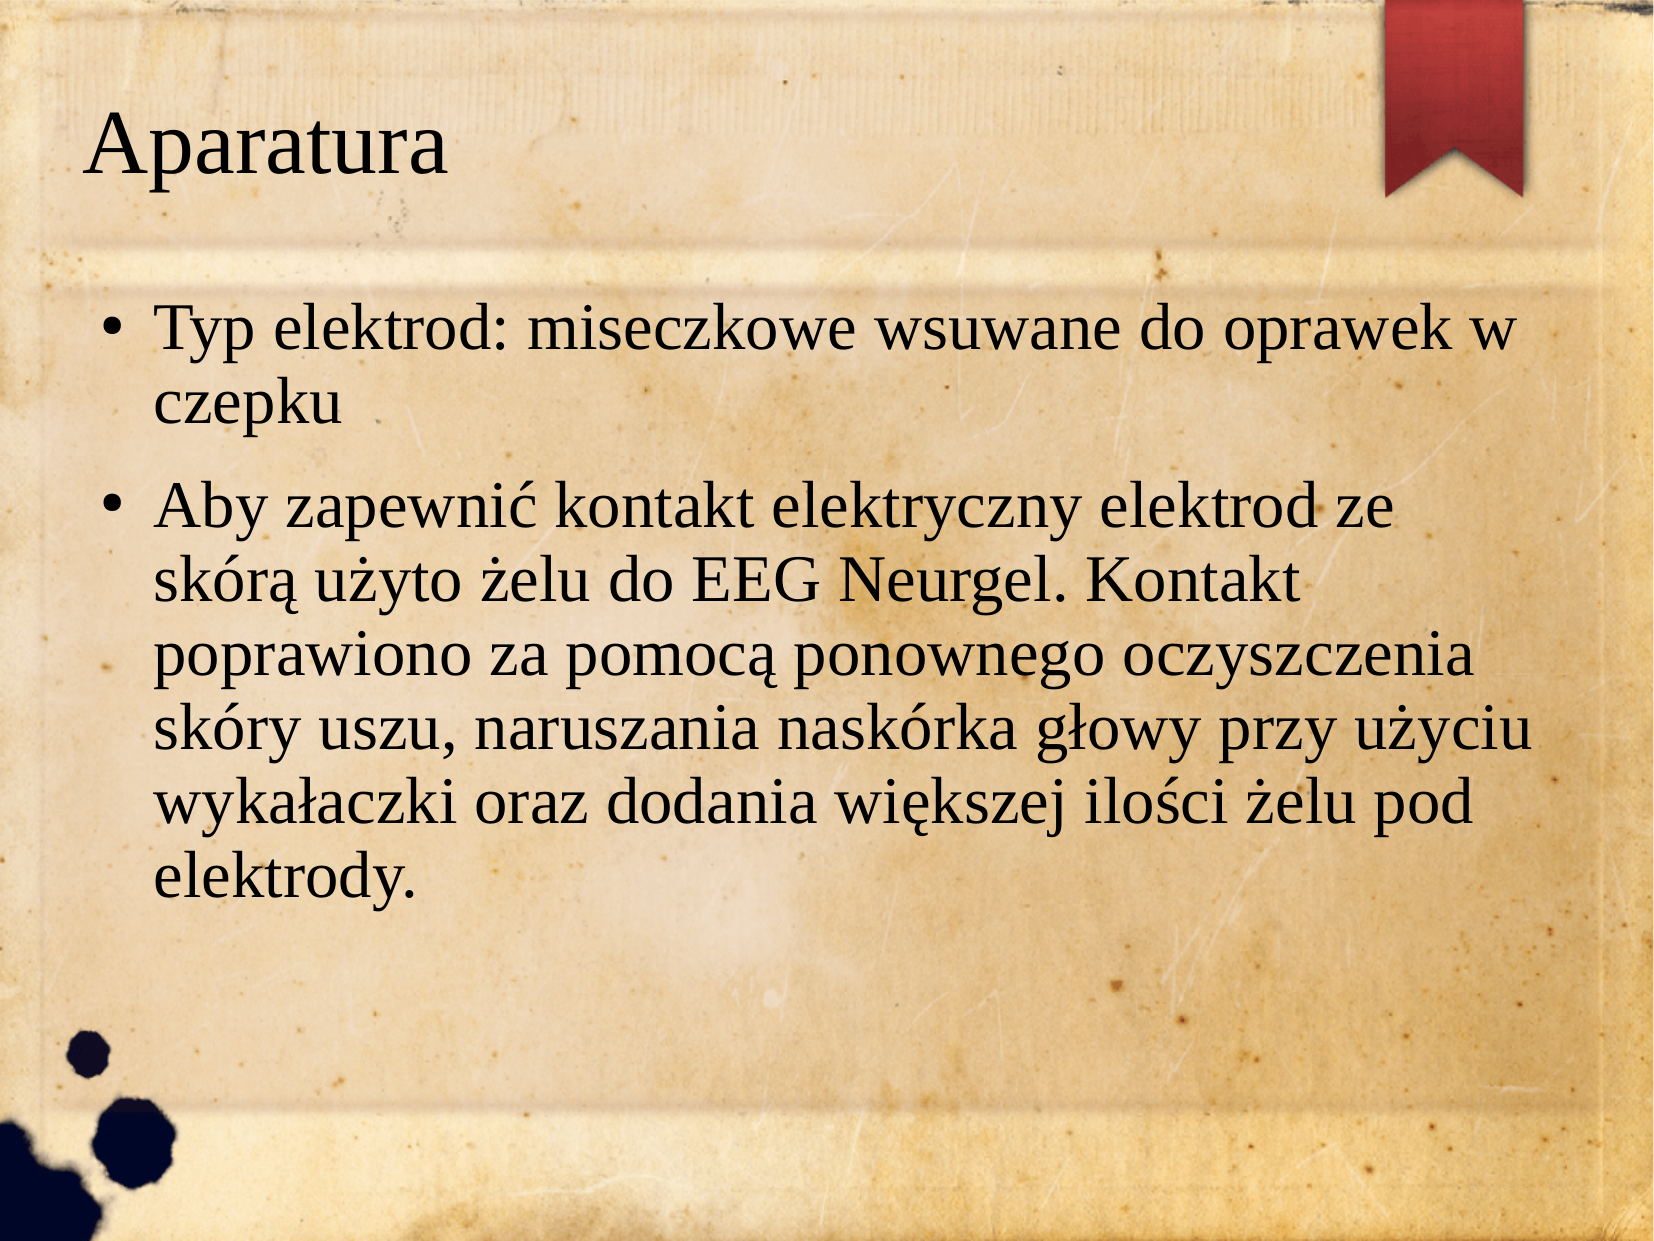

# Aparatura
Typ elektrod: miseczkowe wsuwane do oprawek w czepku
Aby zapewnić kontakt elektryczny elektrod ze skórą użyto żelu do EEG Neurgel. Kontakt poprawiono za pomocą ponownego oczyszczenia skóry uszu, naruszania naskórka głowy przy użyciu wykałaczki oraz dodania większej ilości żelu pod elektrody.